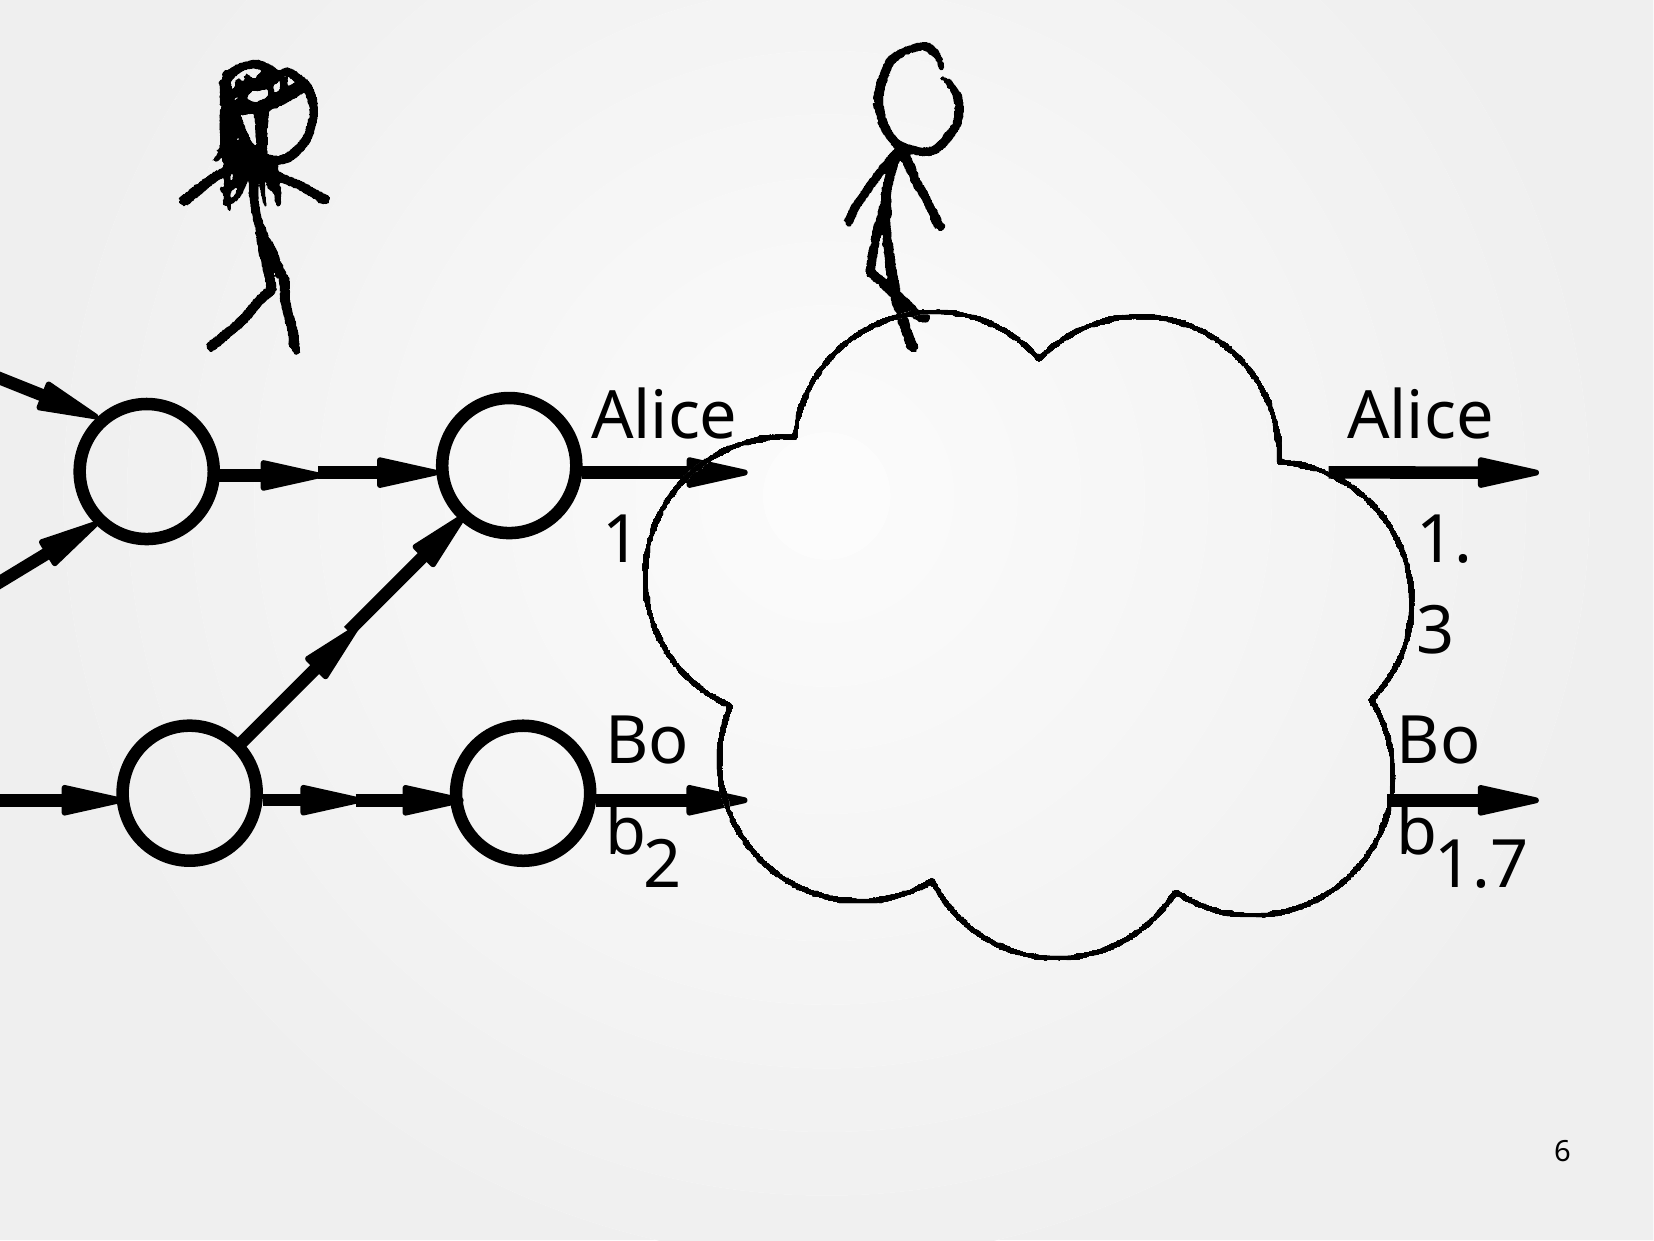

Alice
Alice
1
1.3
Bob
Bob
2
1.7
6